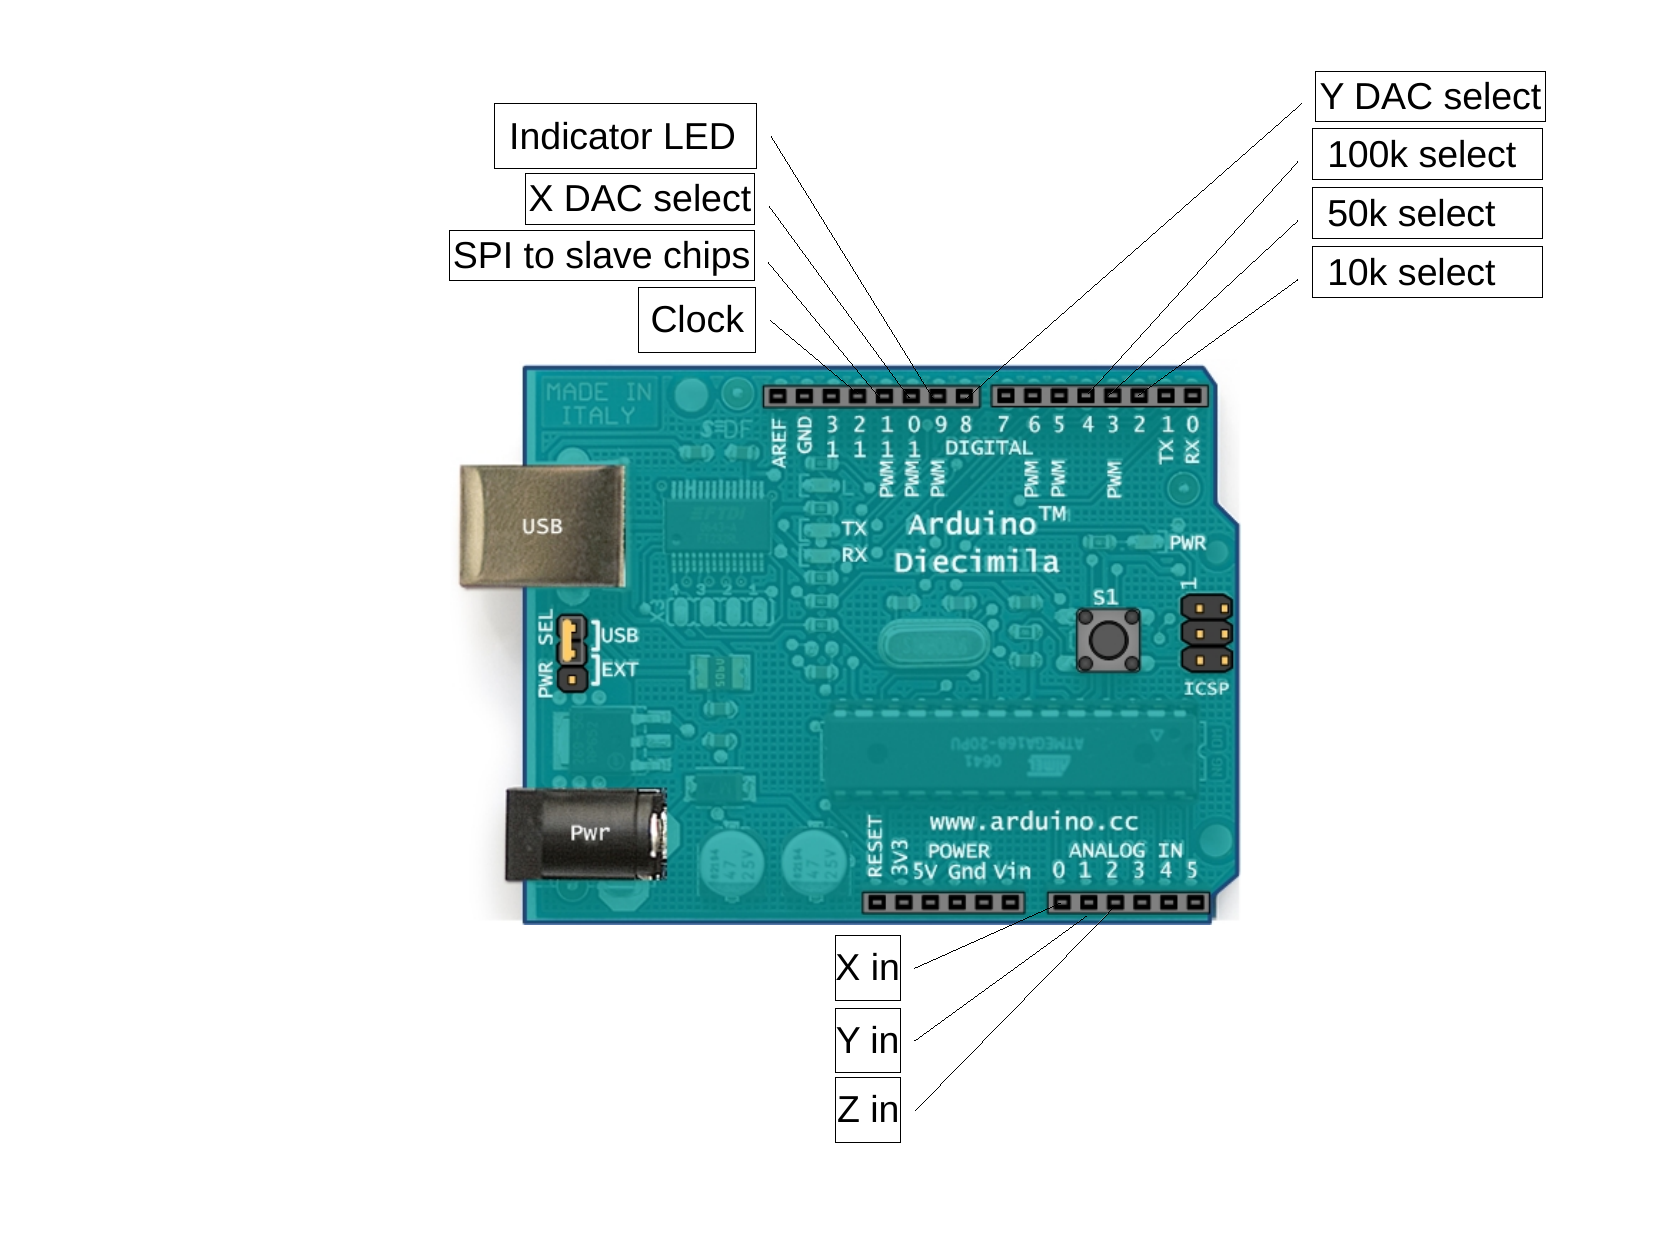

Y DAC select
Indicator LED
100k select
X DAC select
50k select
SPI to slave chips
10k select
Clock
X in
Y in
Z in